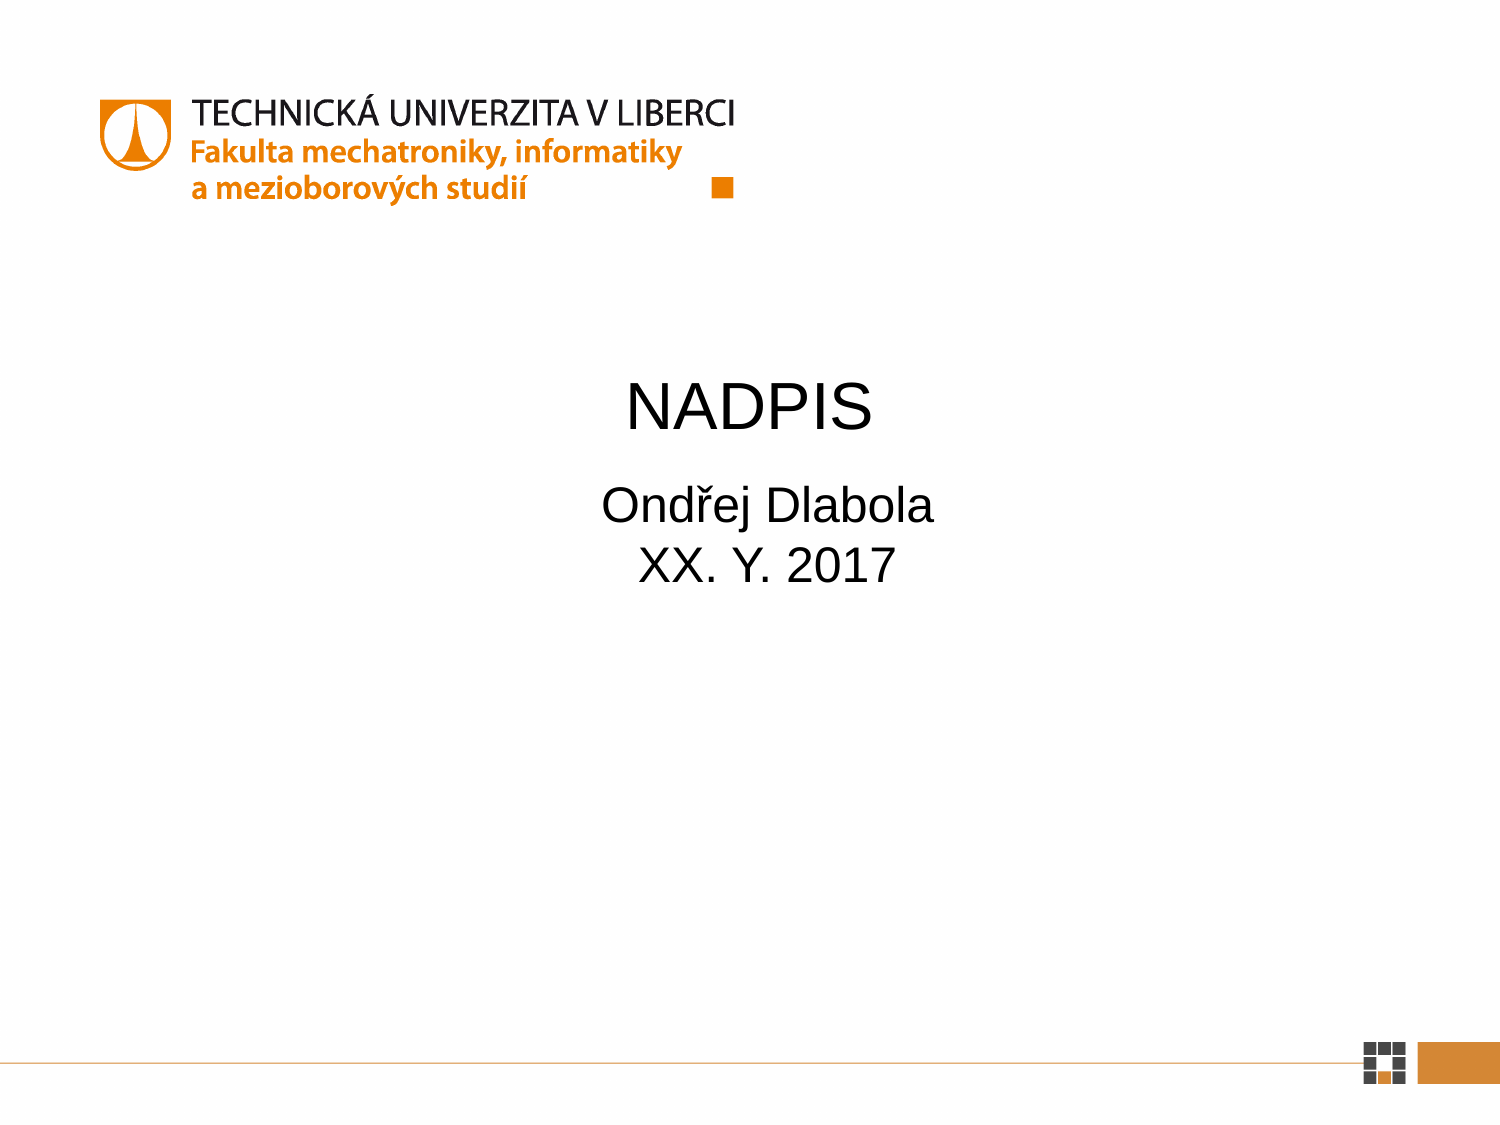

# NADPIS
Ondřej Dlabola
XX. Y. 2017